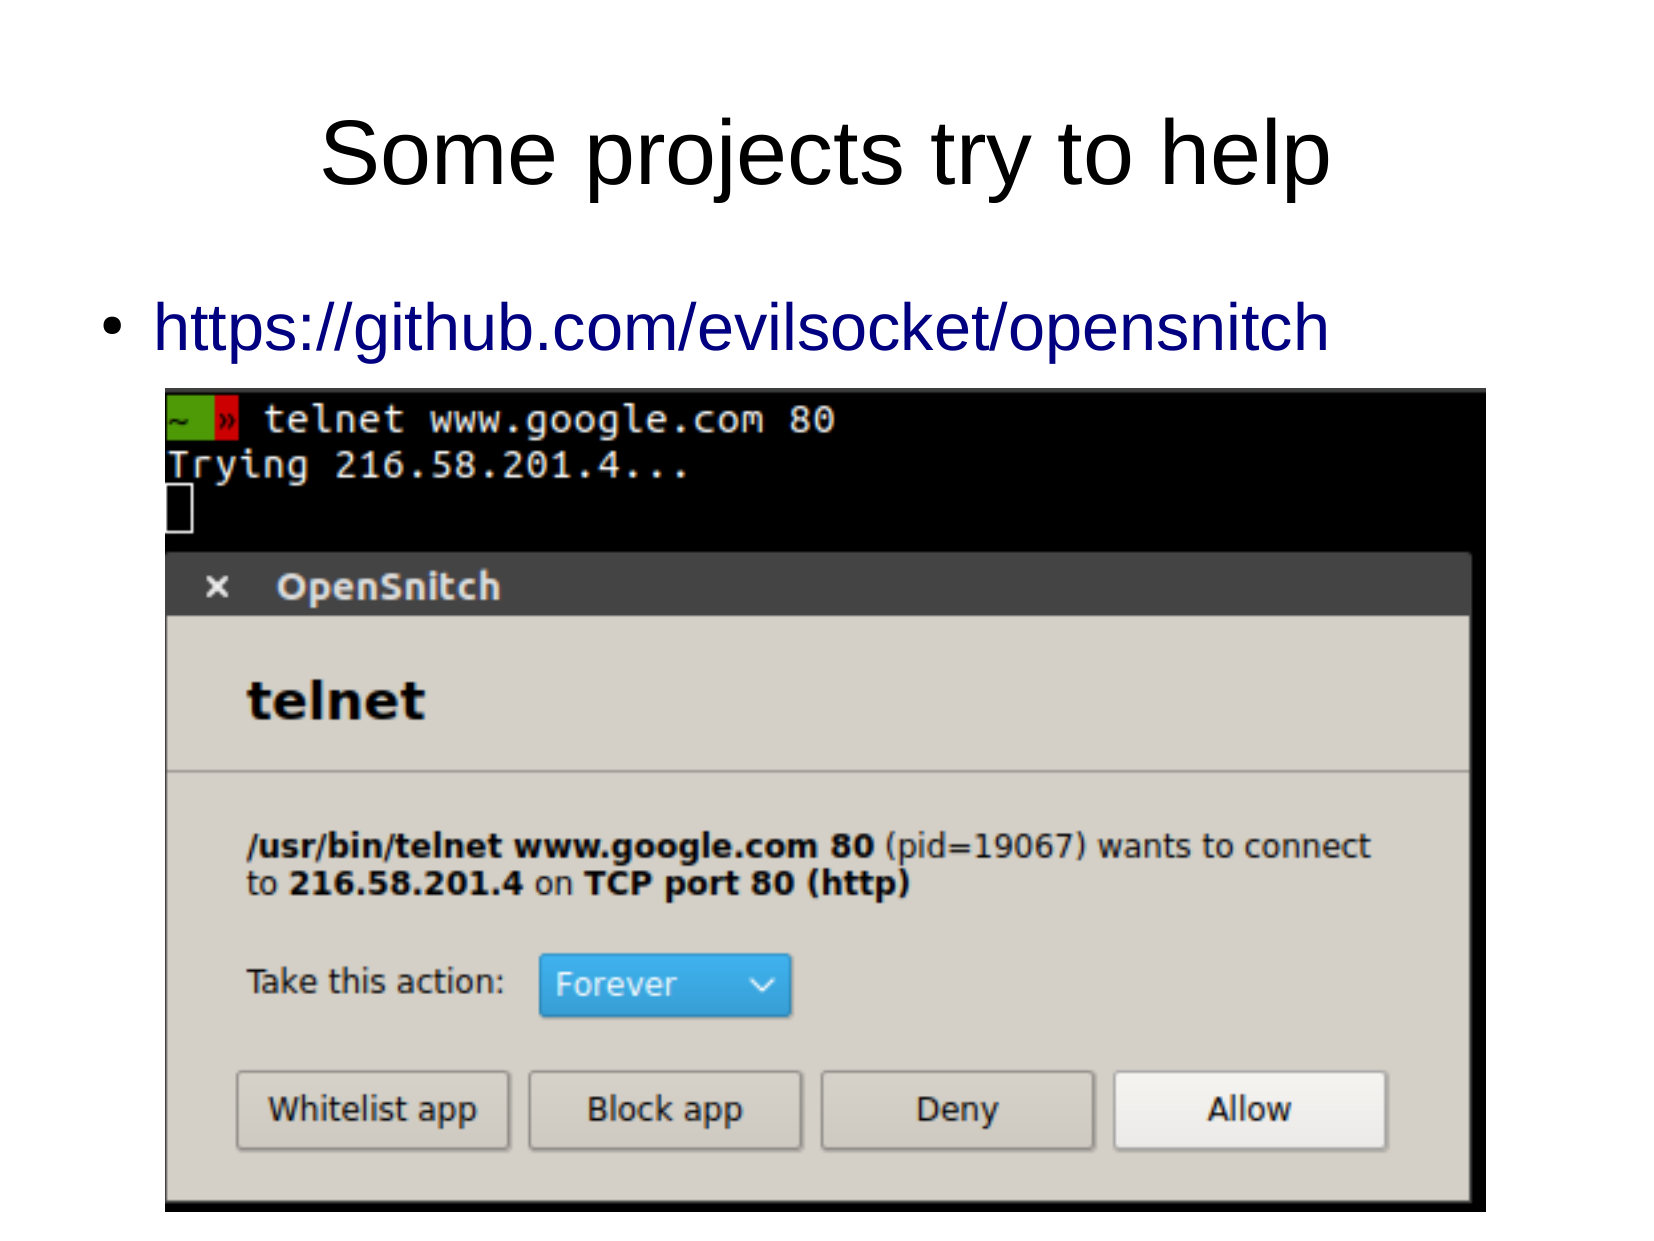

# Some projects try to help
https://github.com/evilsocket/opensnitch